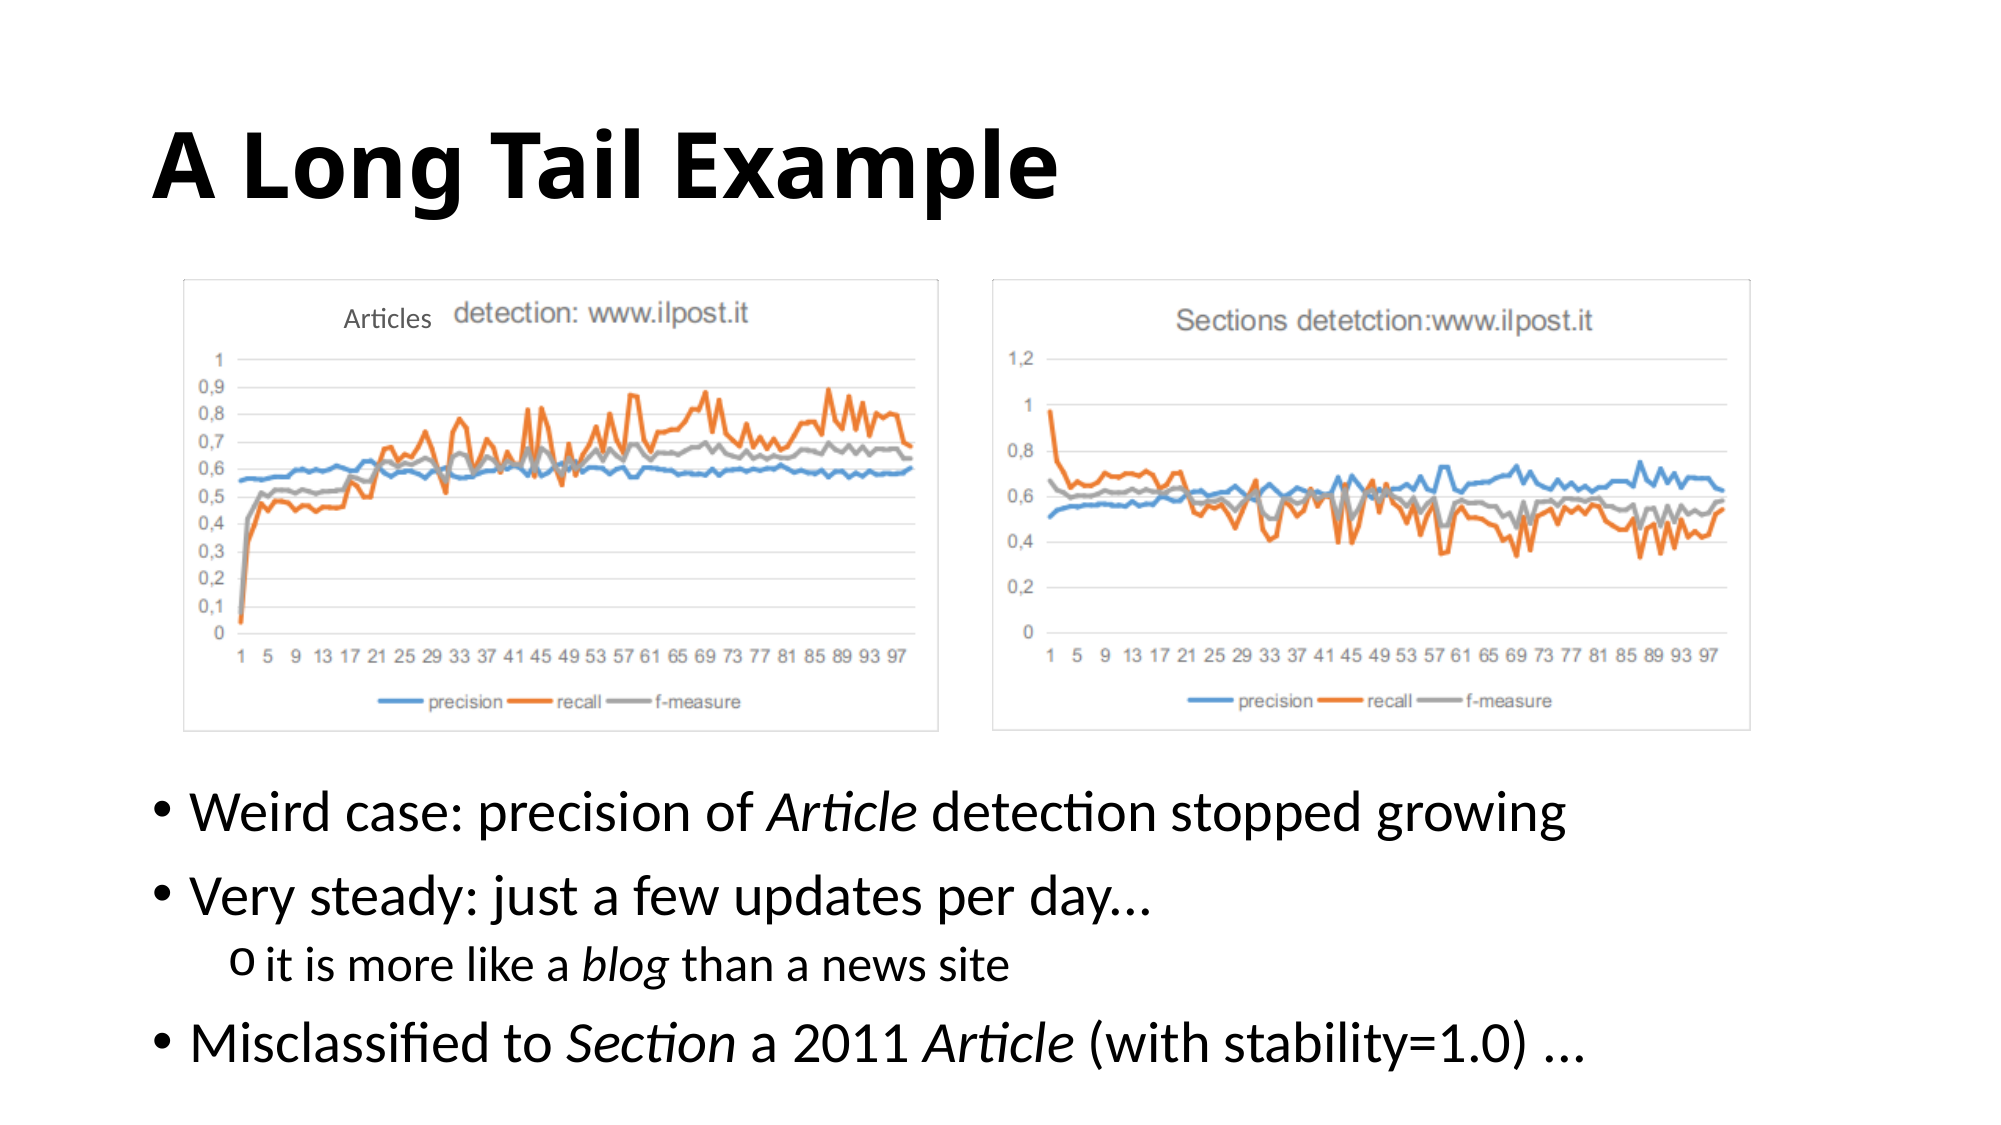

# A Long Tail Example
Articles
Weird case: precision of Article detection stopped growing
Very steady: just a few updates per day...
it is more like a blog than a news site
Misclassified to Section a 2011 Article (with stability=1.0) ...